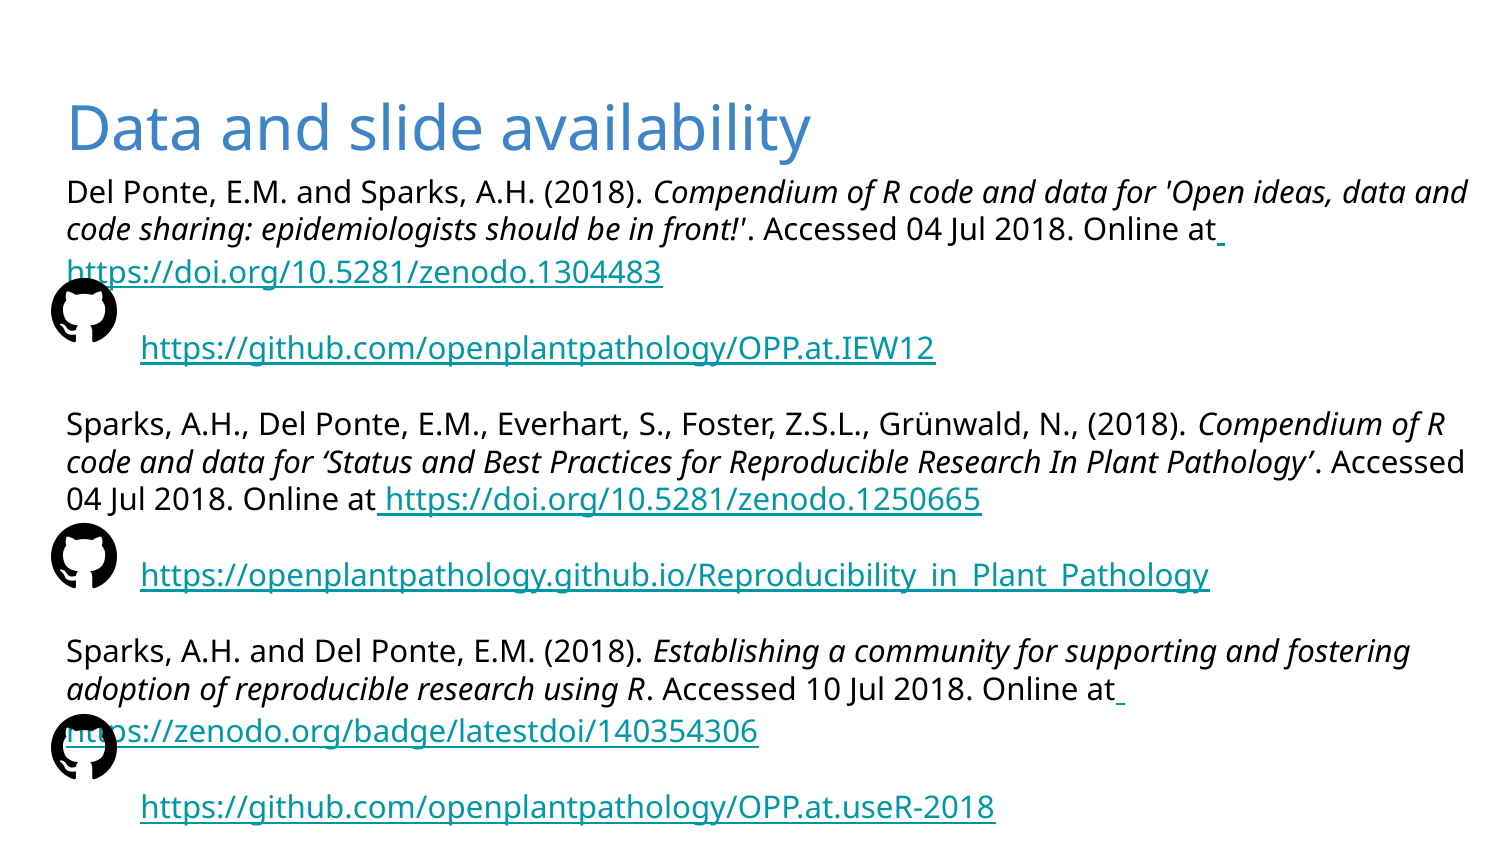

# Data and slide availability
Del Ponte, E.M. and Sparks, A.H. (2018). Compendium of R code and data for 'Open ideas, data and code sharing: epidemiologists should be in front!'. Accessed 04 Jul 2018. Online at https://doi.org/10.5281/zenodo.1304483
 https://github.com/openplantpathology/OPP.at.IEW12
Sparks, A.H., Del Ponte, E.M., Everhart, S., Foster, Z.S.L., Grünwald, N., (2018). Compendium of R code and data for ‘Status and Best Practices for Reproducible Research In Plant Pathology’. Accessed 04 Jul 2018. Online at https://doi.org/10.5281/zenodo.1250665
 https://openplantpathology.github.io/Reproducibility_in_Plant_Pathology
Sparks, A.H. and Del Ponte, E.M. (2018). Establishing a community for supporting and fostering adoption of reproducible research using R. Accessed 10 Jul 2018. Online at https://zenodo.org/badge/latestdoi/140354306
 https://github.com/openplantpathology/OPP.at.useR-2018